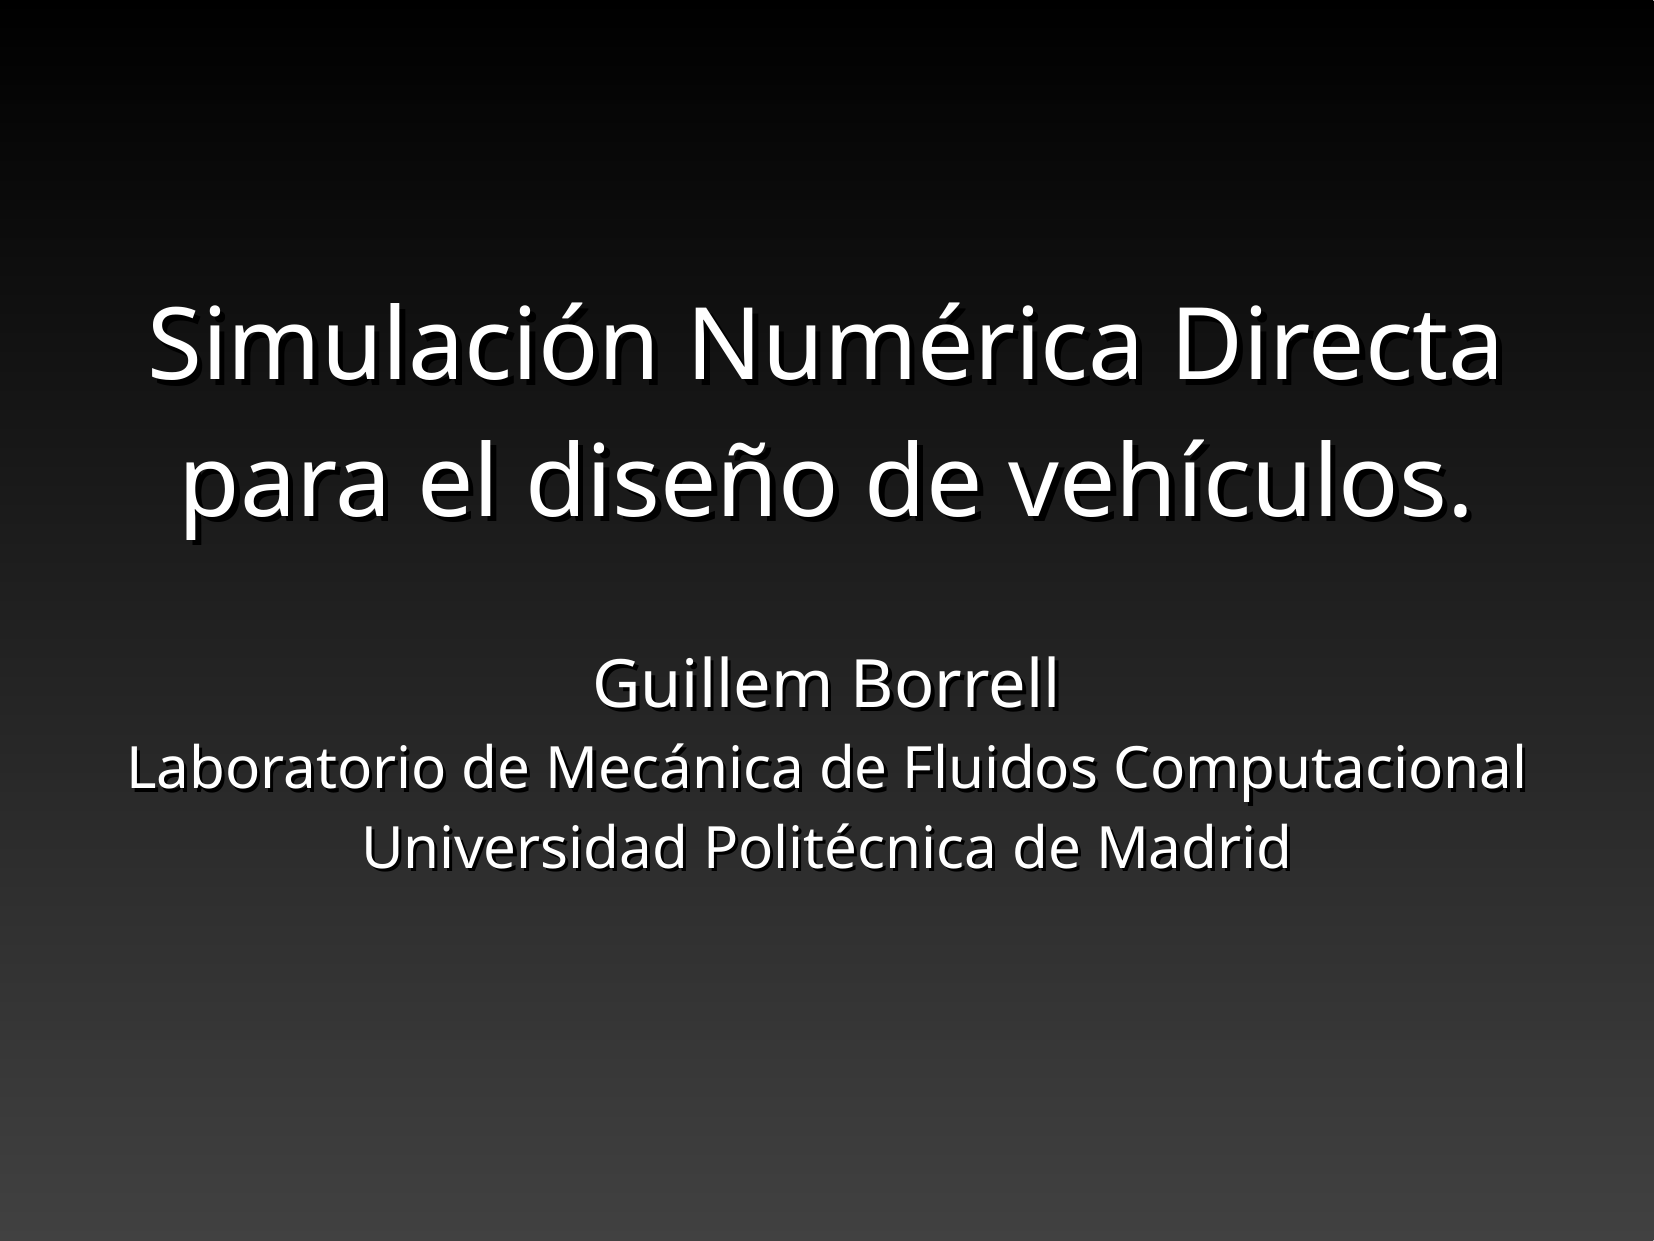

# Simulación Numérica Directa para el diseño de vehículos.
Guillem Borrell
Laboratorio de Mecánica de Fluidos Computacional
Universidad Politécnica de Madrid